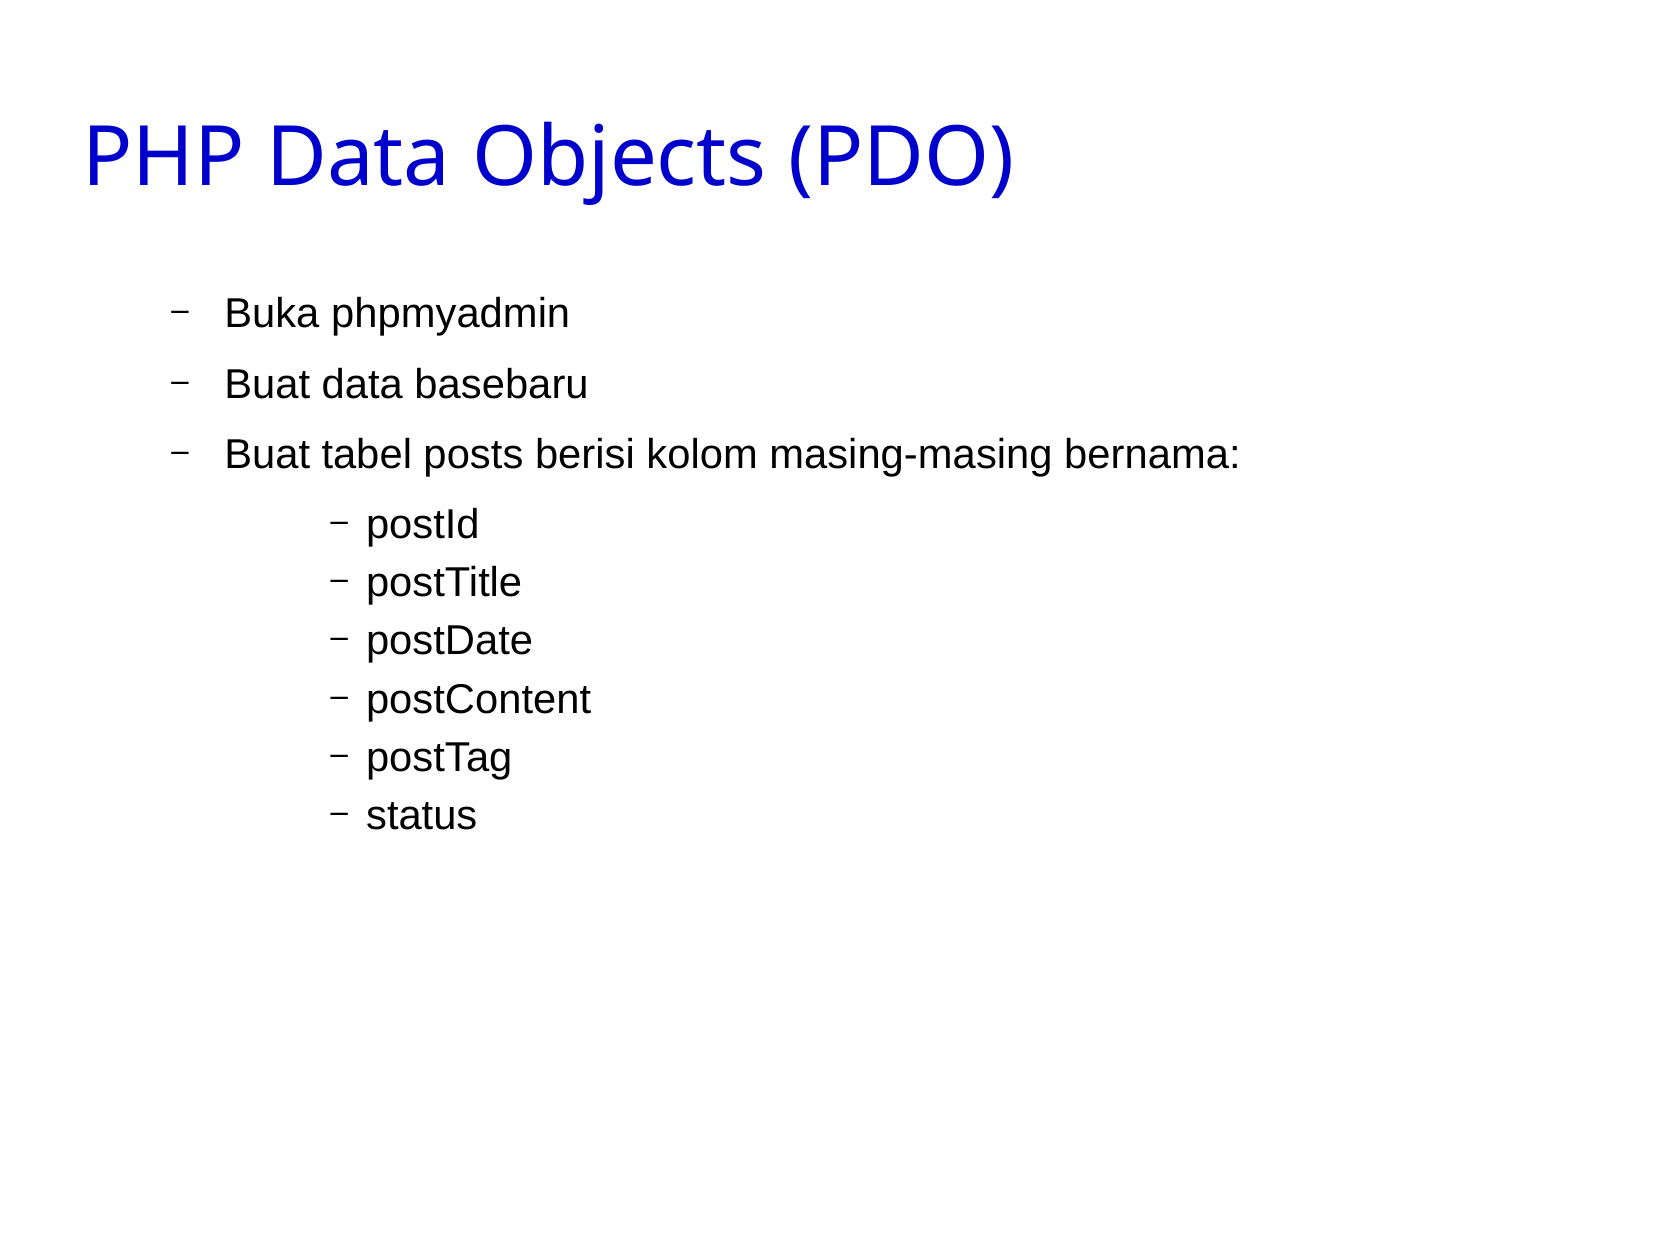

# PHP Data Objects (PDO)
Buka phpmyadmin
Buat data basebaru
Buat tabel posts berisi kolom masing-masing bernama:
postId
postTitle
postDate
postContent
postTag
status